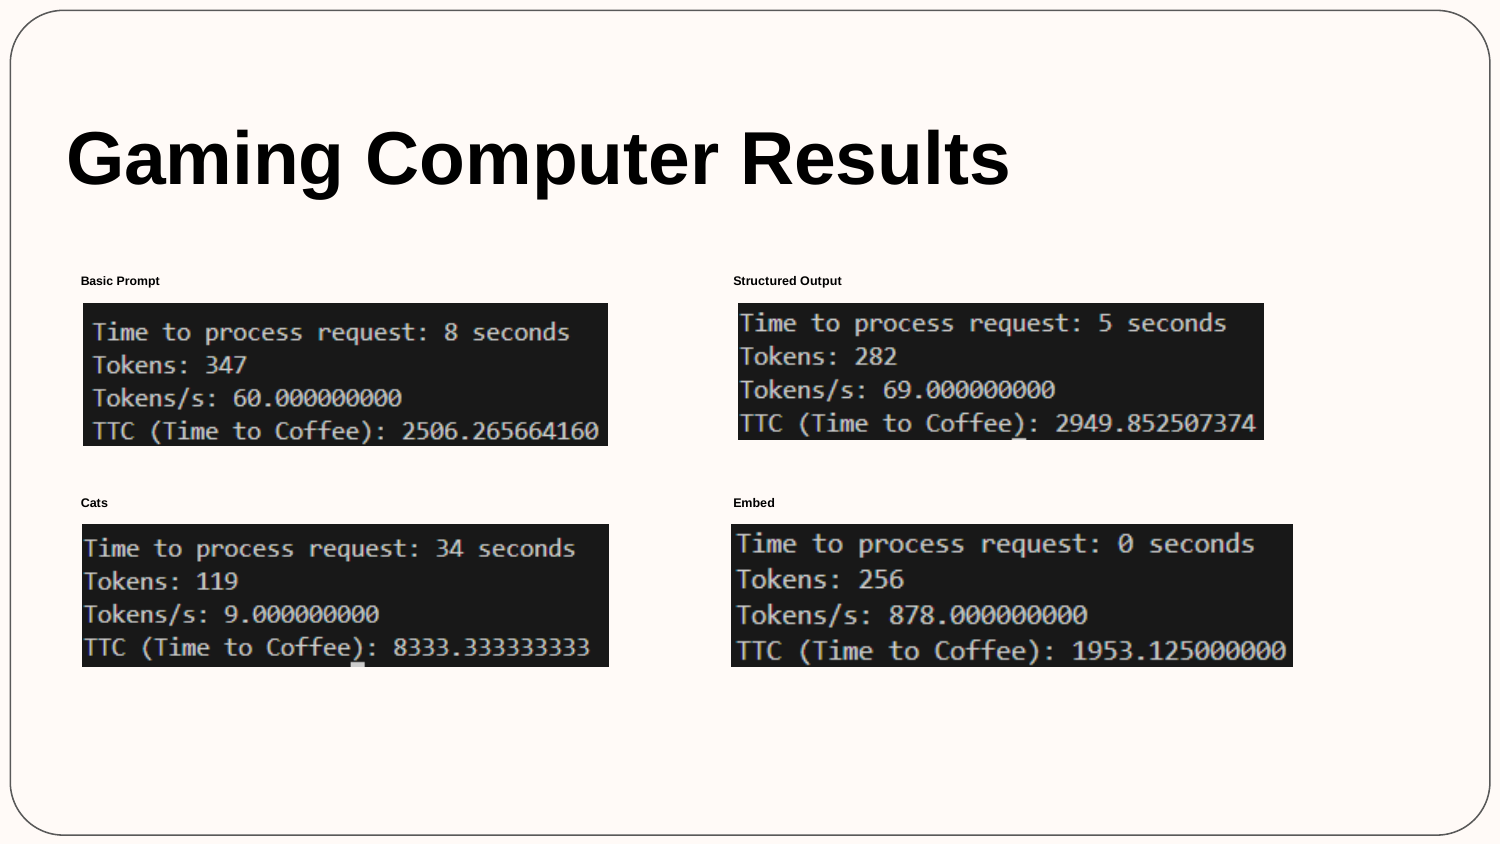

# Gaming Computer Results
Basic Prompt
Structured Output
Cats
Embed